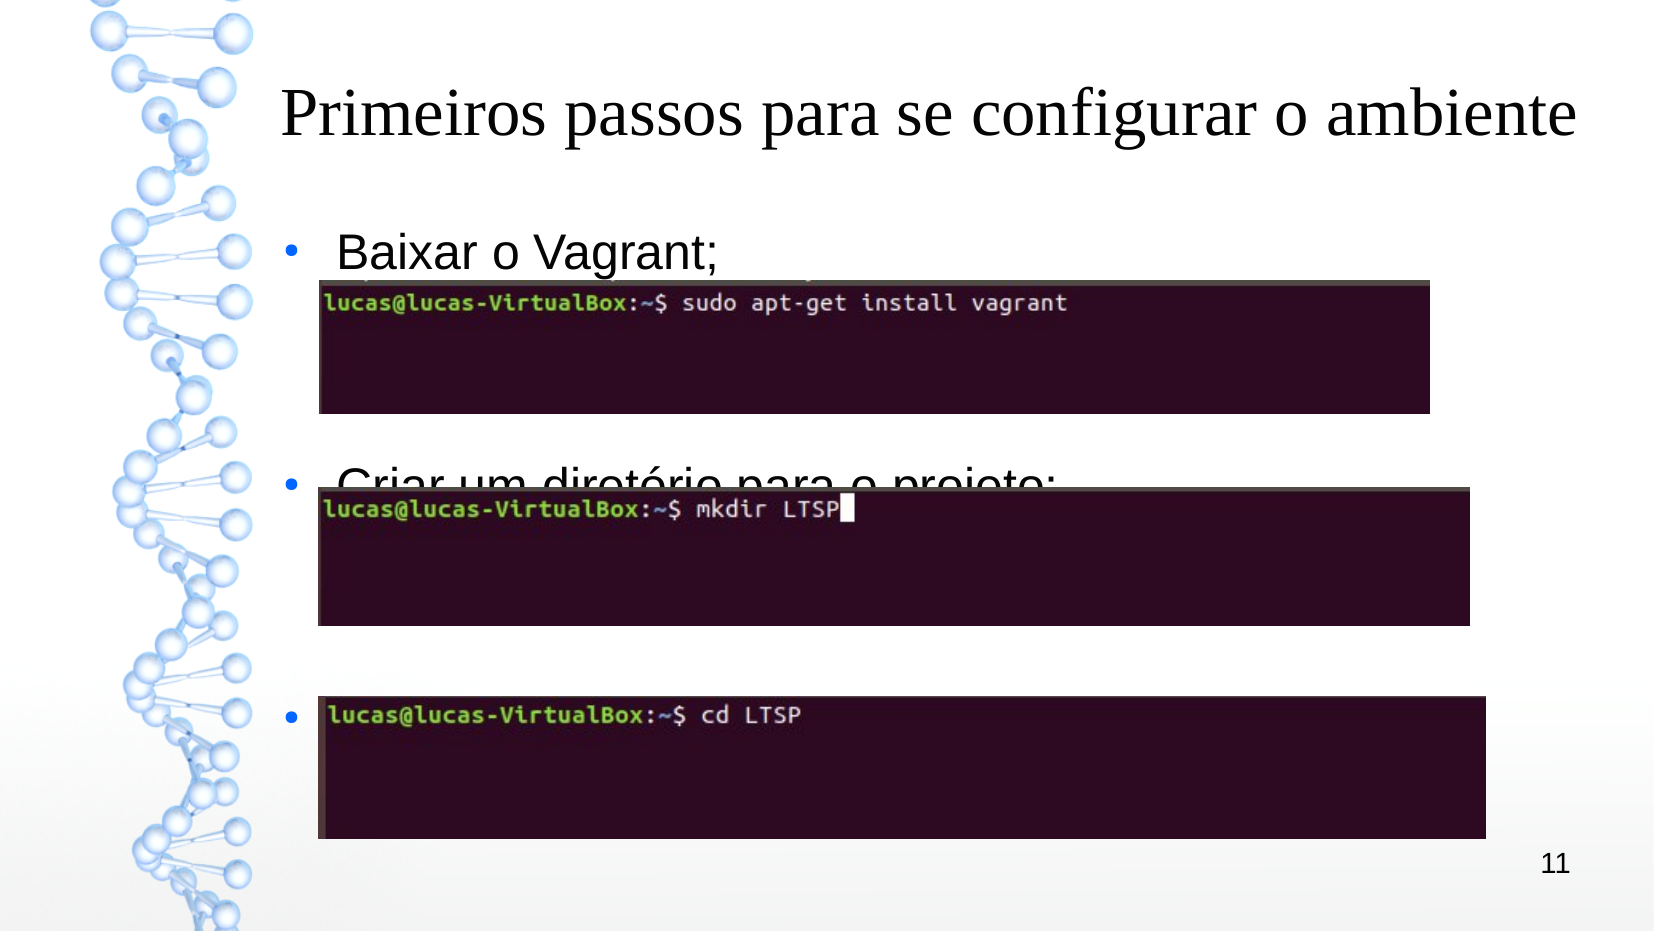

# Primeiros passos para se configurar o ambiente
Baixar o Vagrant;
Criar um diretório para o projeto;
Entrar no diretório criado;
11